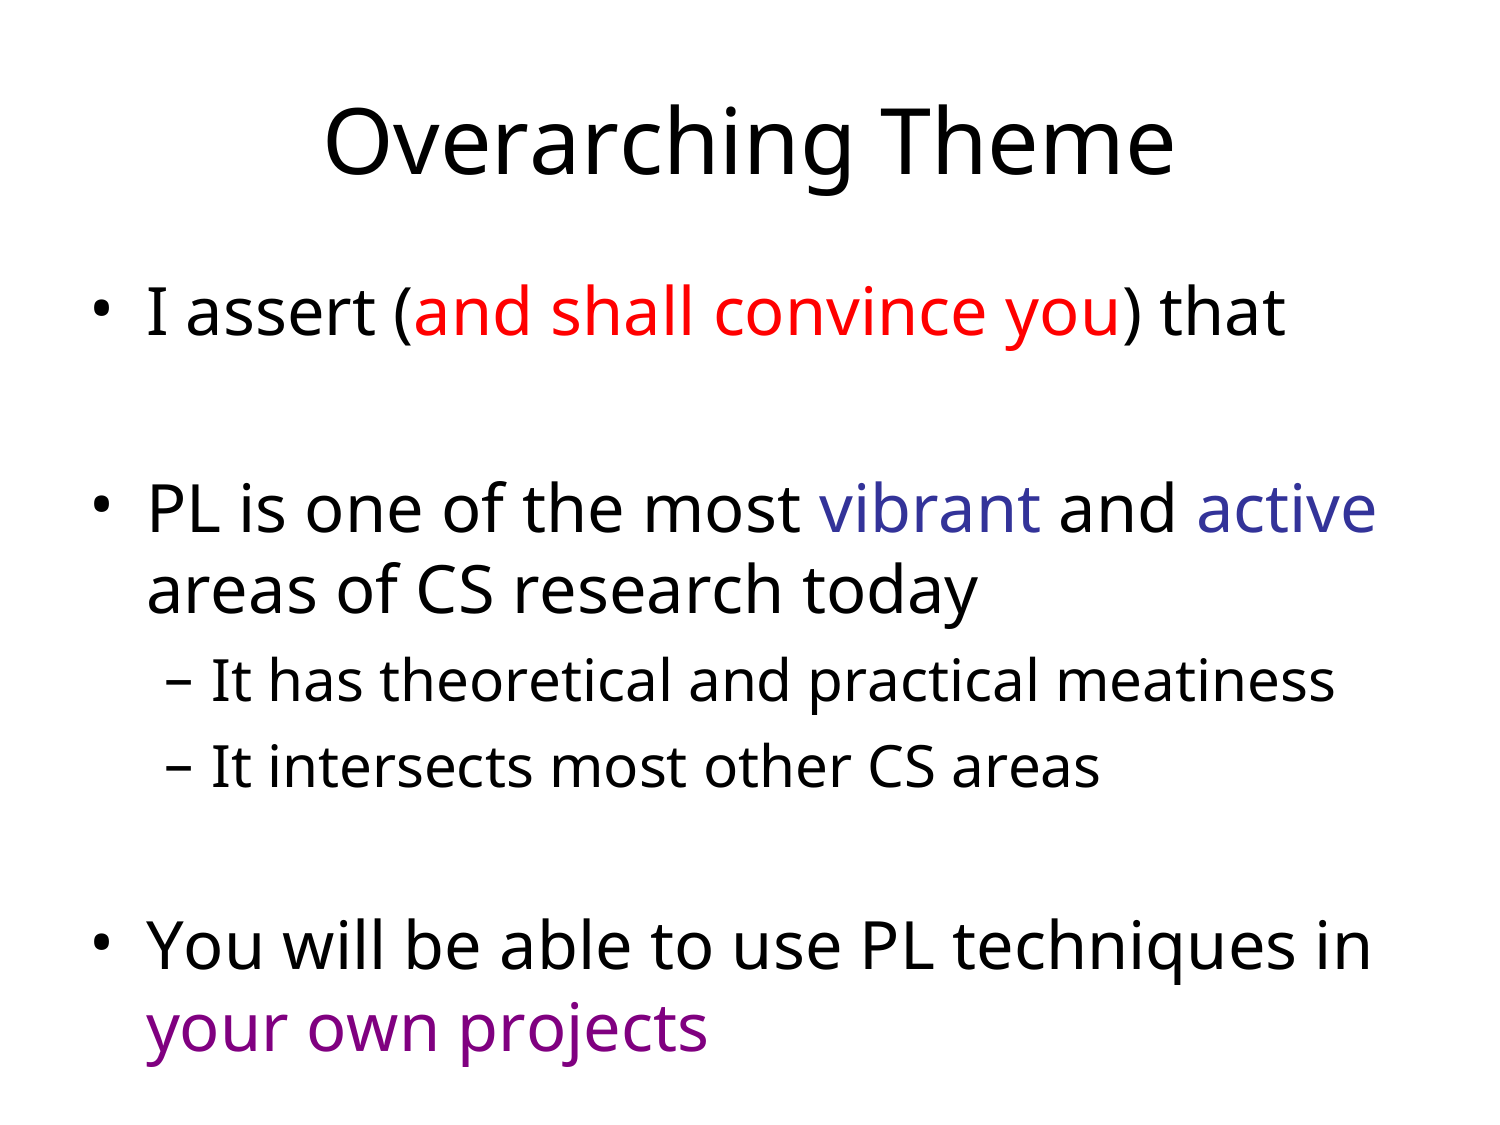

# Overarching Theme
I assert (and shall convince you) that
PL is one of the most vibrant and active areas of CS research today
It has theoretical and practical meatiness
It intersects most other CS areas
You will be able to use PL techniques in your own projects